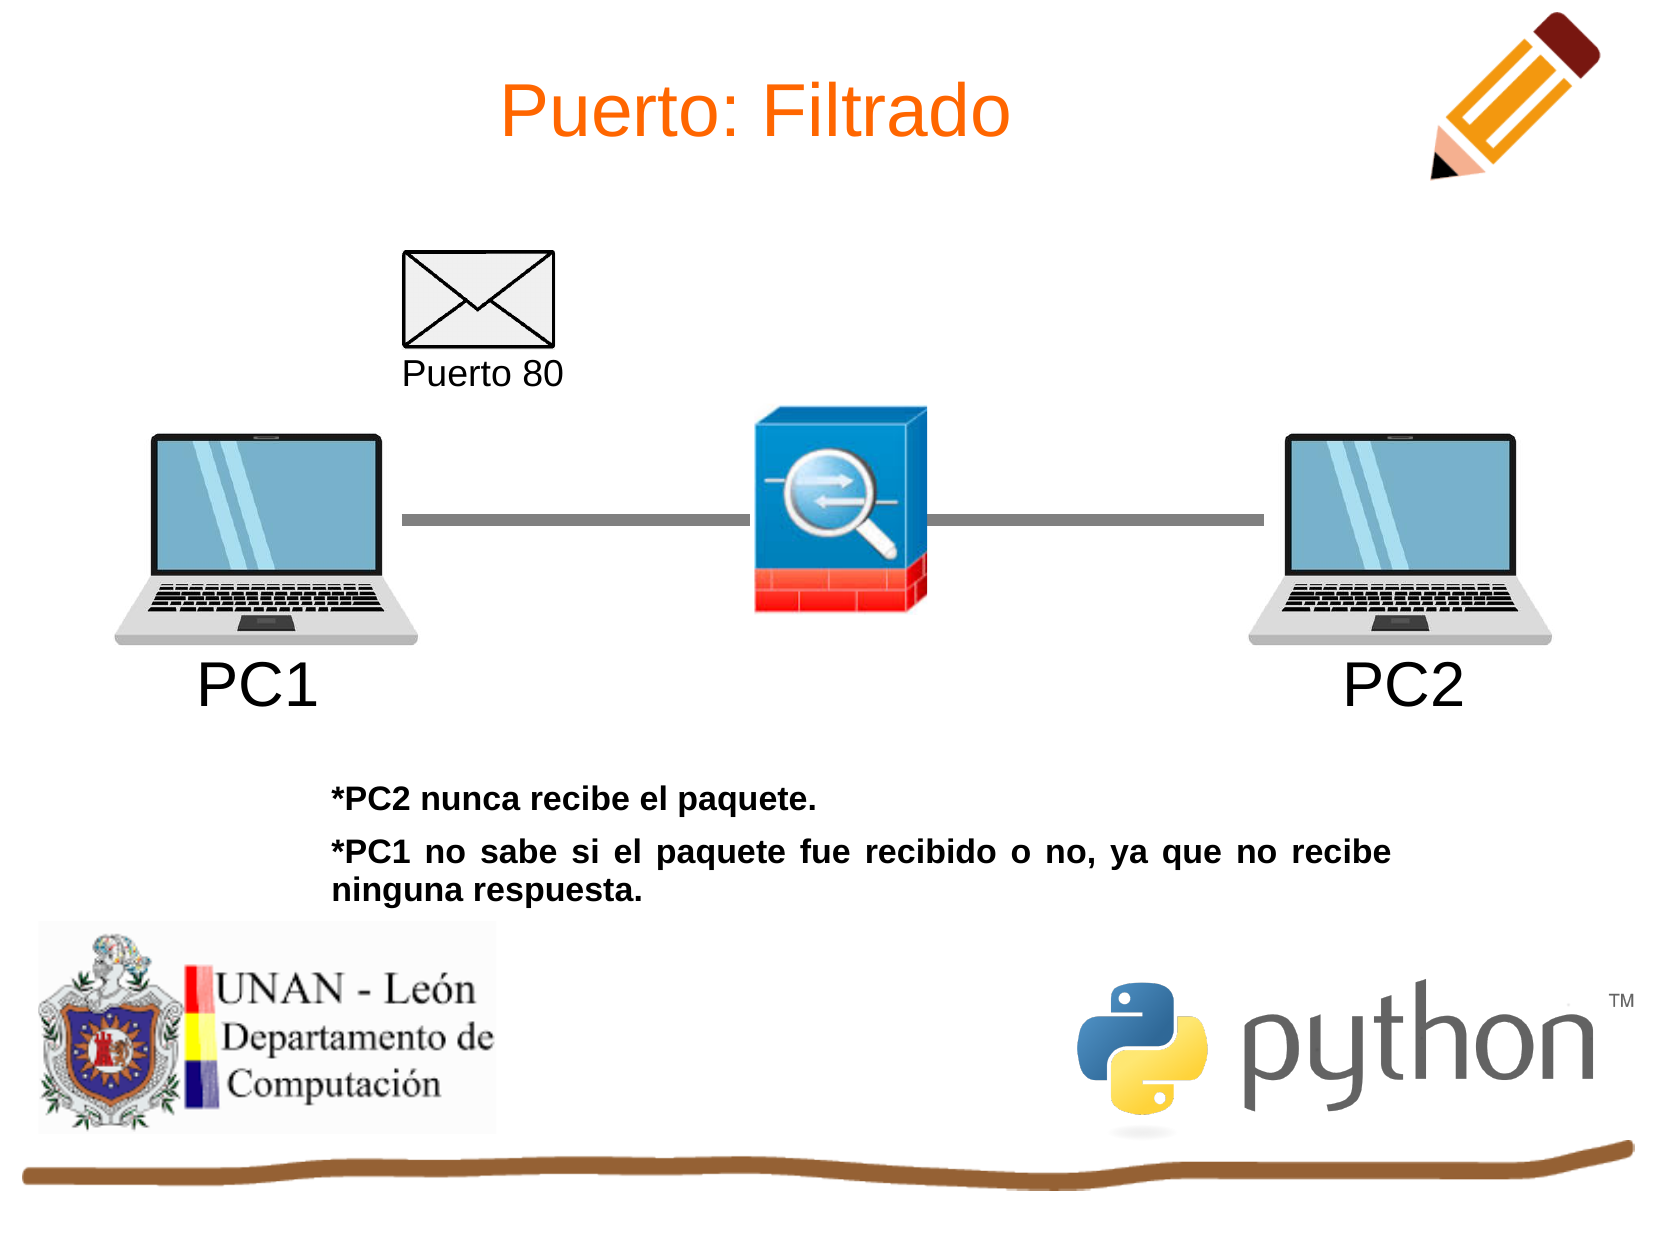

# Puerto: Filtrado
Puerto 80
PC1
PC2
*PC2 nunca recibe el paquete.
*PC1 no sabe si el paquete fue recibido o no, ya que no recibe ninguna respuesta.